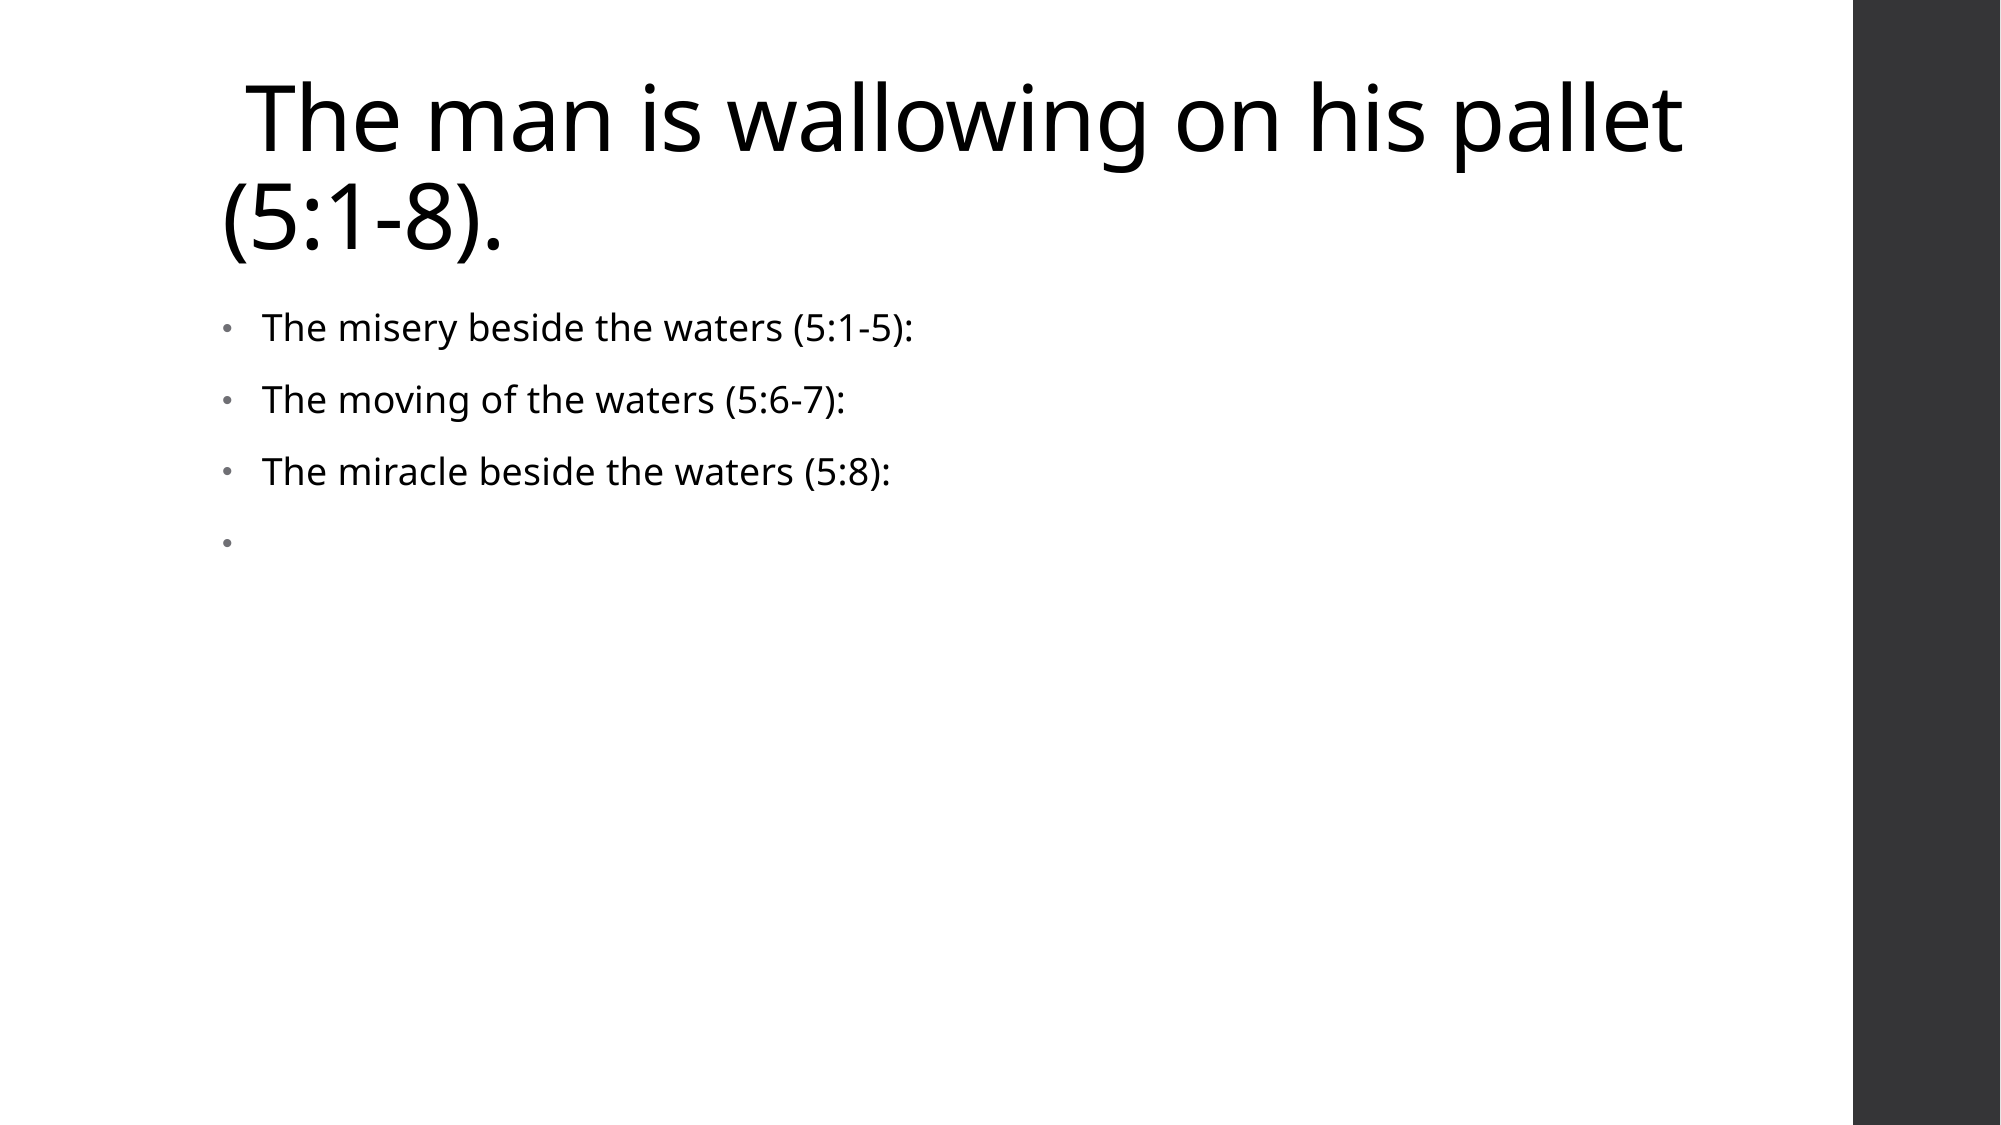

# The man is wallowing on his pallet (5:1-8).
 The misery beside the waters (5:1-5):
 The moving of the waters (5:6-7):
 The miracle beside the waters (5:8):